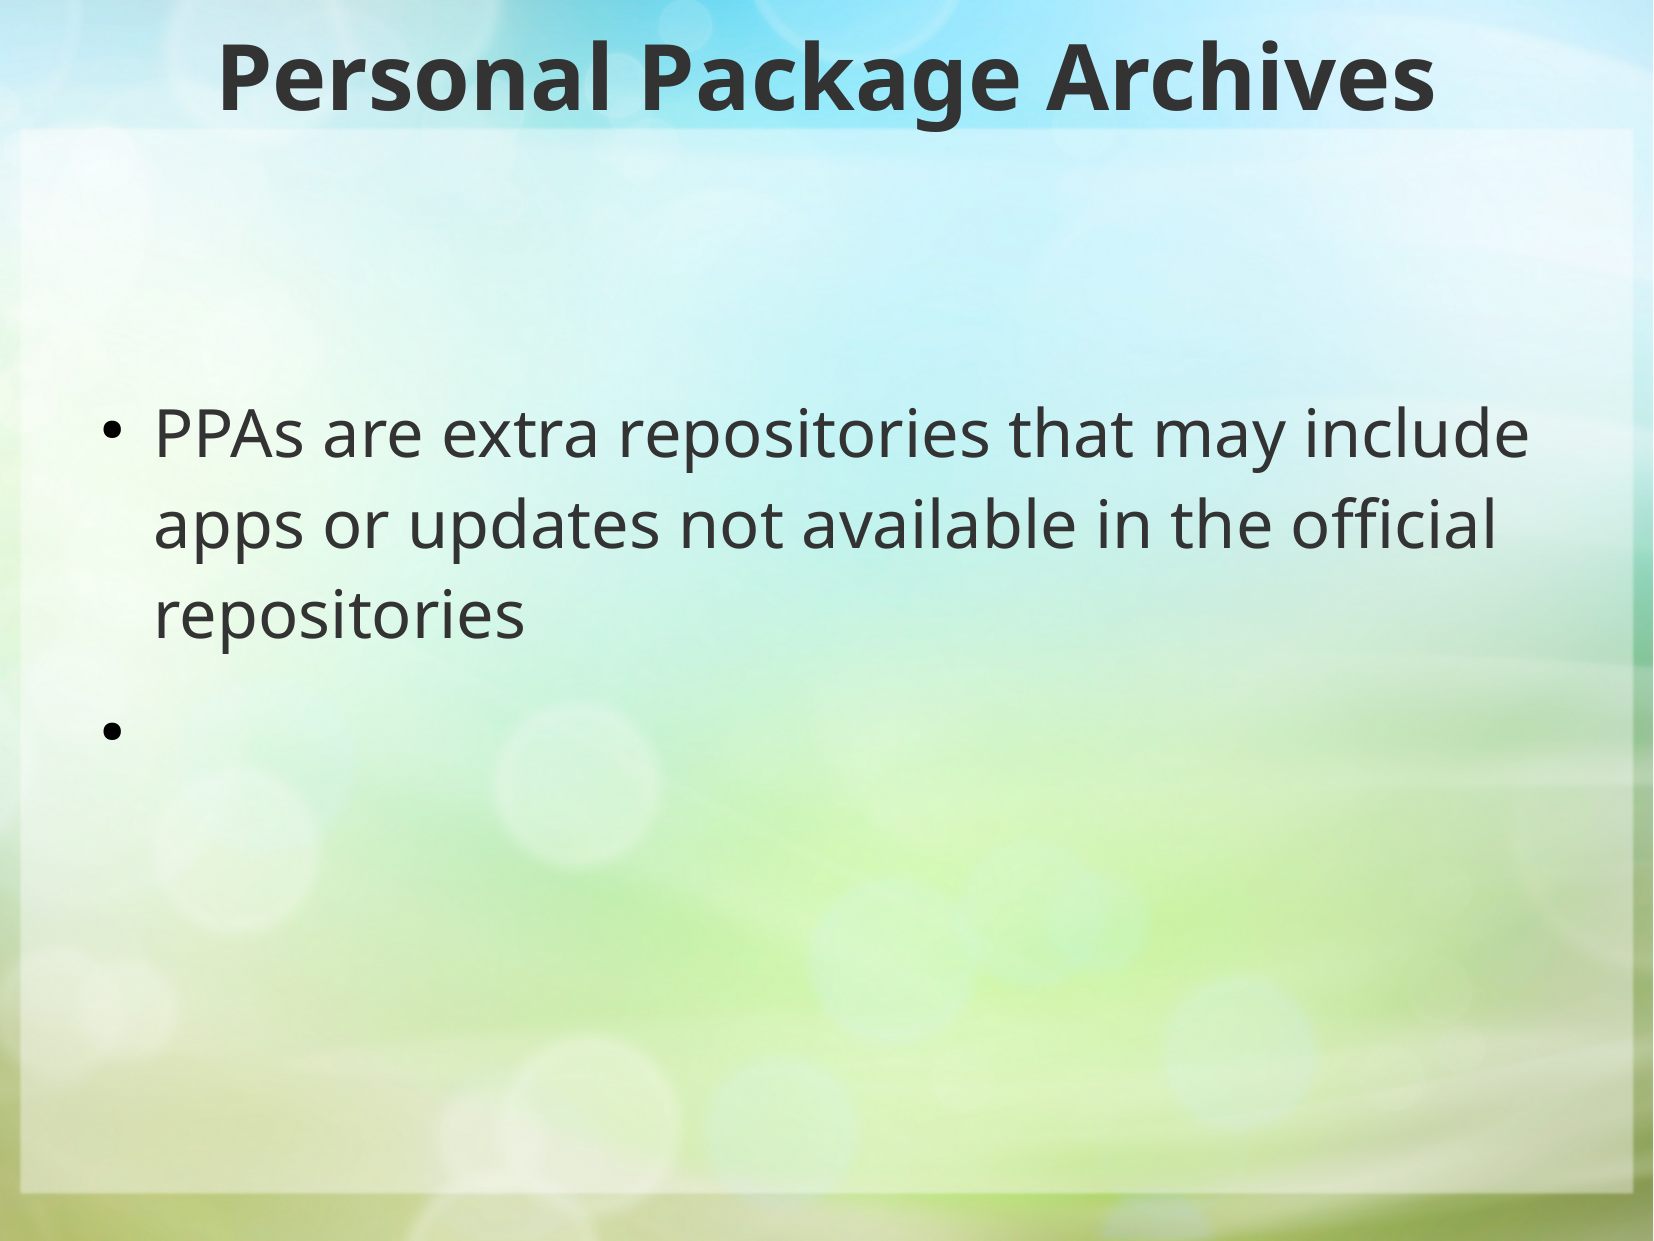

# Personal Package Archives
PPAs are extra repositories that may include apps or updates not available in the official repositories